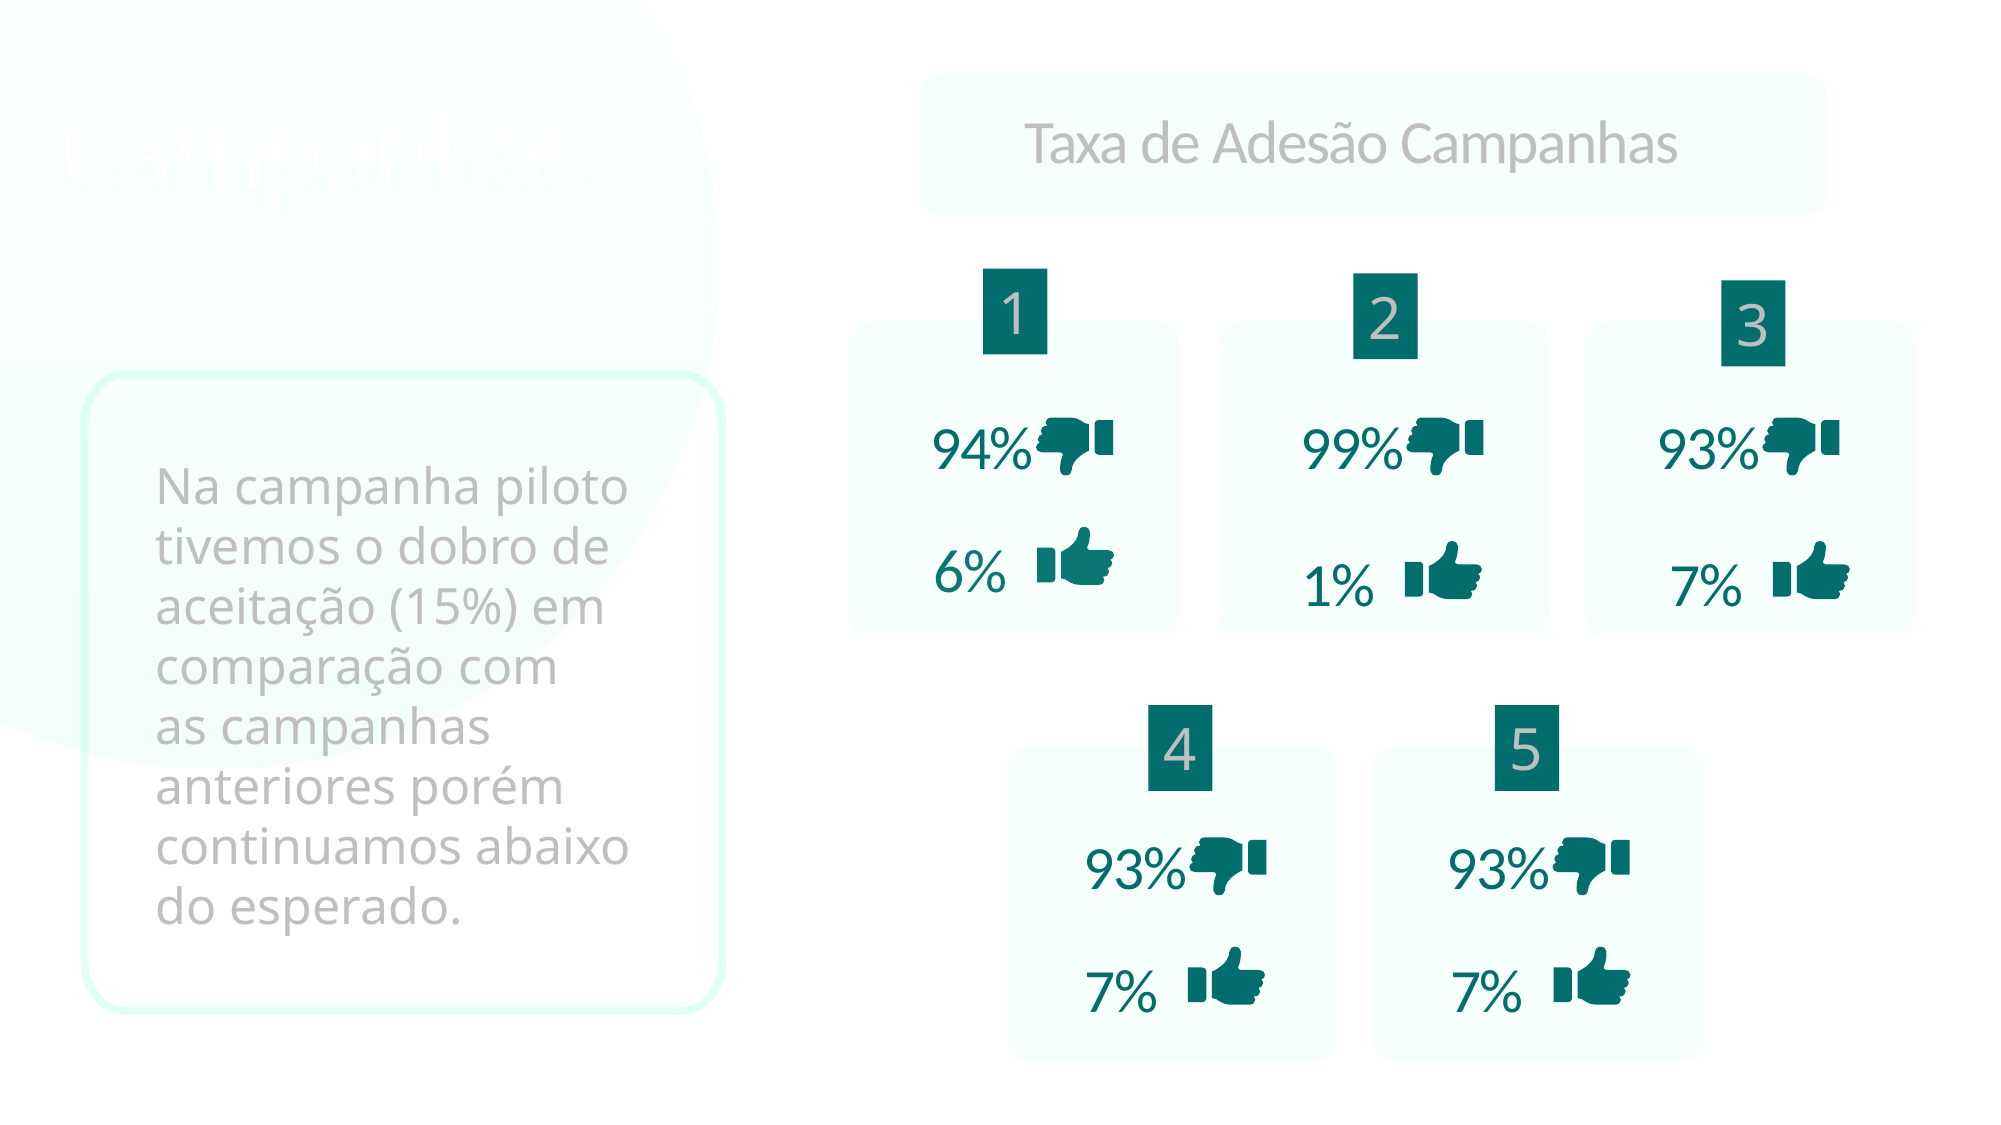

Campanhas
 Taxa de Adesão Campanhas
1
2
3
94%
99%
93%
Na campanha piloto tivemos o dobro de aceitação (15%) em comparação com as campanhas anteriores porém continuamos abaixo do esperado.
6%
1%
7%
4
5
93%
93%
7%
7%